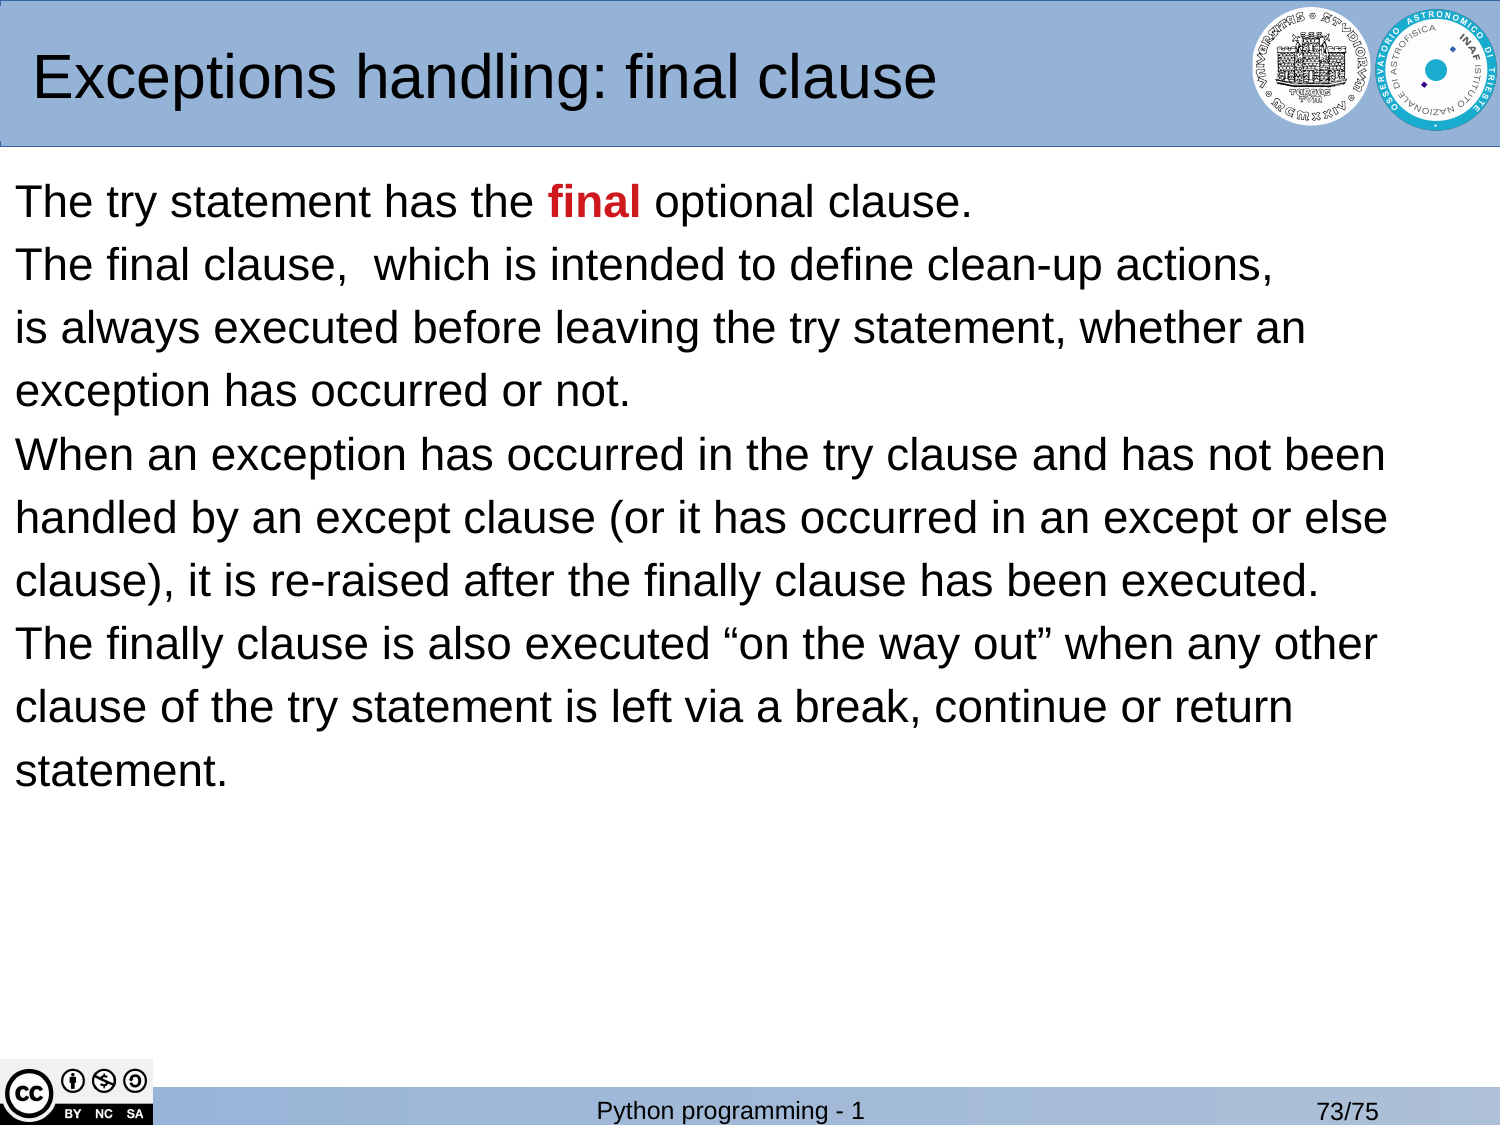

Exceptions handling: final clause
# The try statement has the final optional clause.
The final clause, which is intended to define clean-up actions,
is always executed before leaving the try statement, whether an exception has occurred or not.
When an exception has occurred in the try clause and has not been handled by an except clause (or it has occurred in an except or else clause), it is re-raised after the finally clause has been executed.
The finally clause is also executed “on the way out” when any other clause of the try statement is left via a break, continue or return statement.